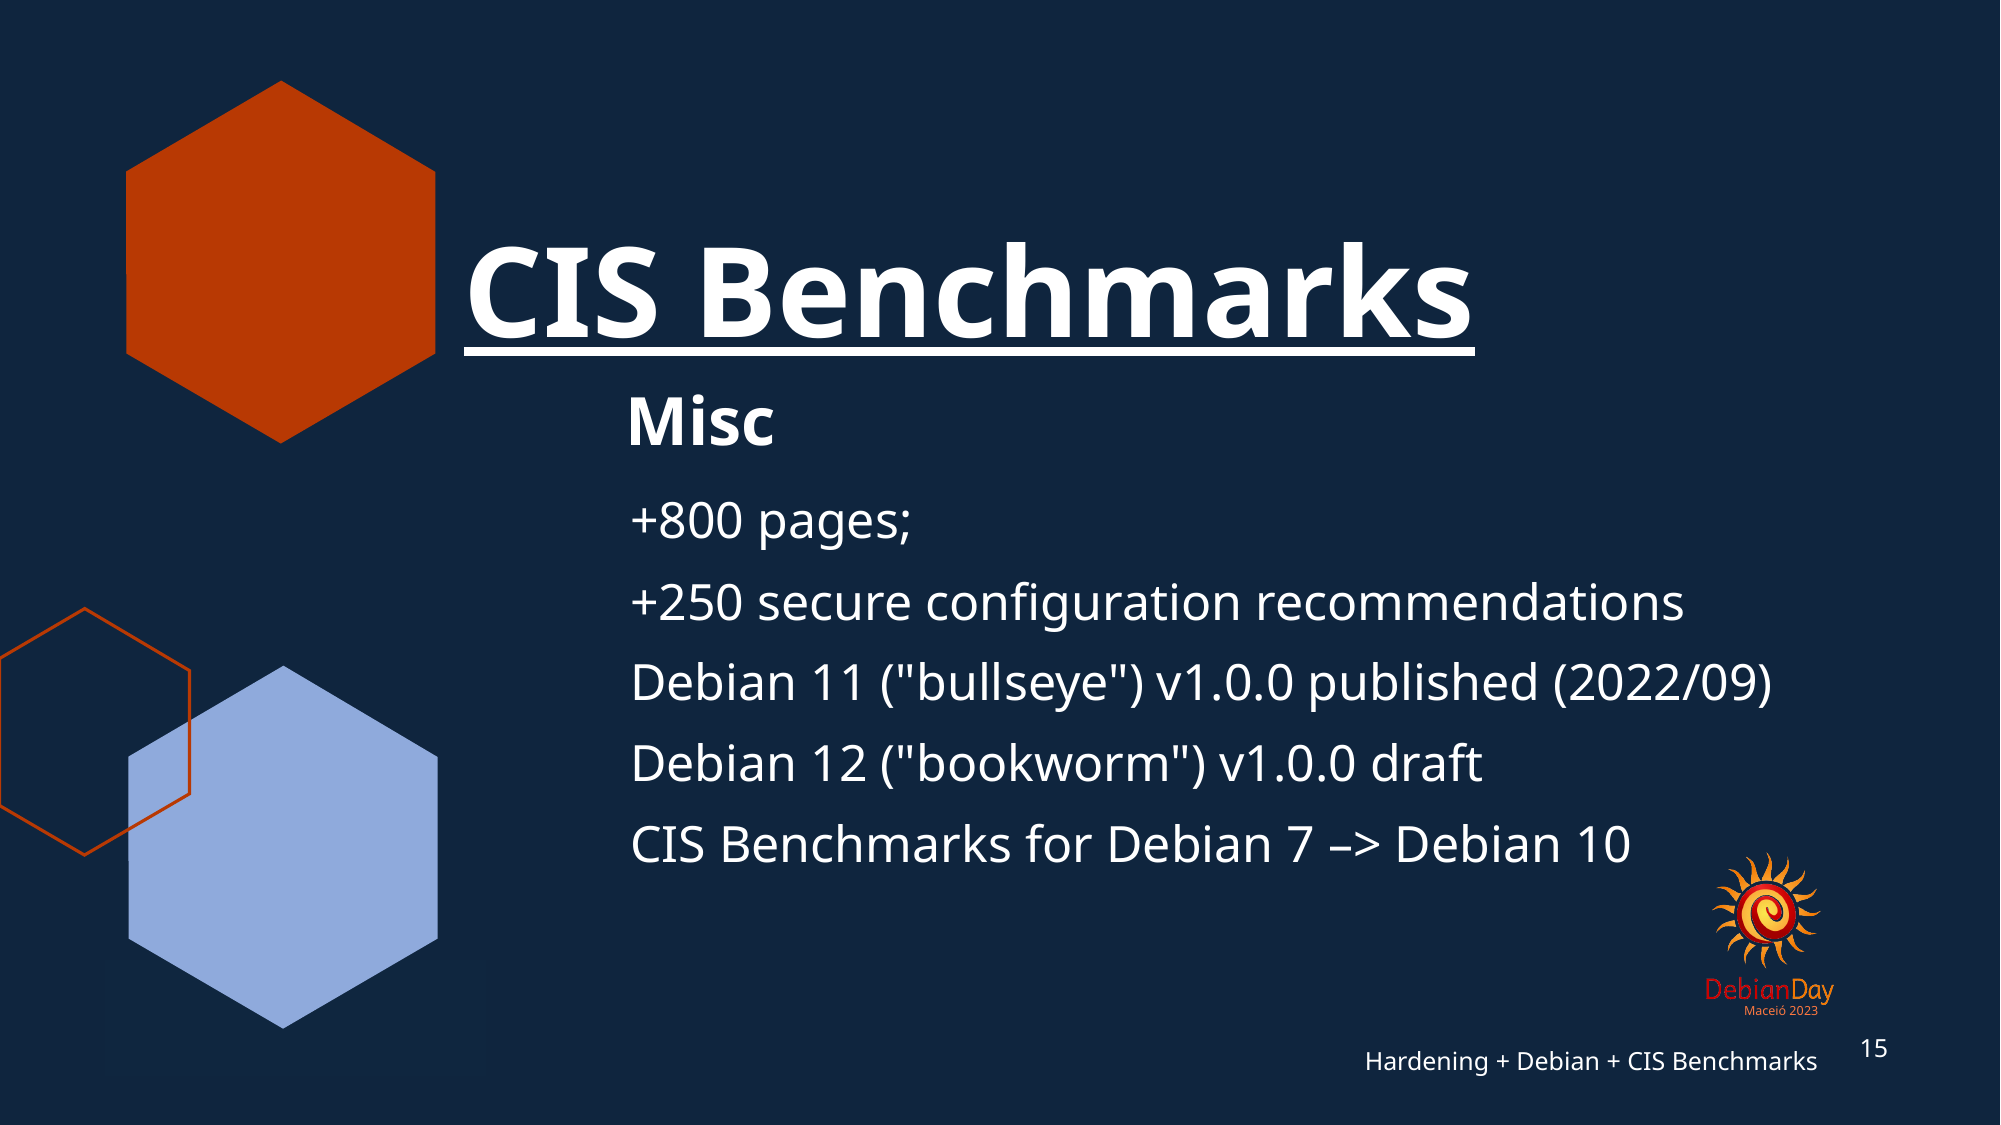

# CIS Benchmarks
Misc
+800 pages;
+250 secure configuration recommendations
Debian 11 ("bullseye") v1.0.0 published (2022/09)
Debian 12 ("bookworm") v1.0.0 draft
CIS Benchmarks for Debian 7 –> Debian 10
Maceió 2023
Hardening + Debian + CIS Benchmarks